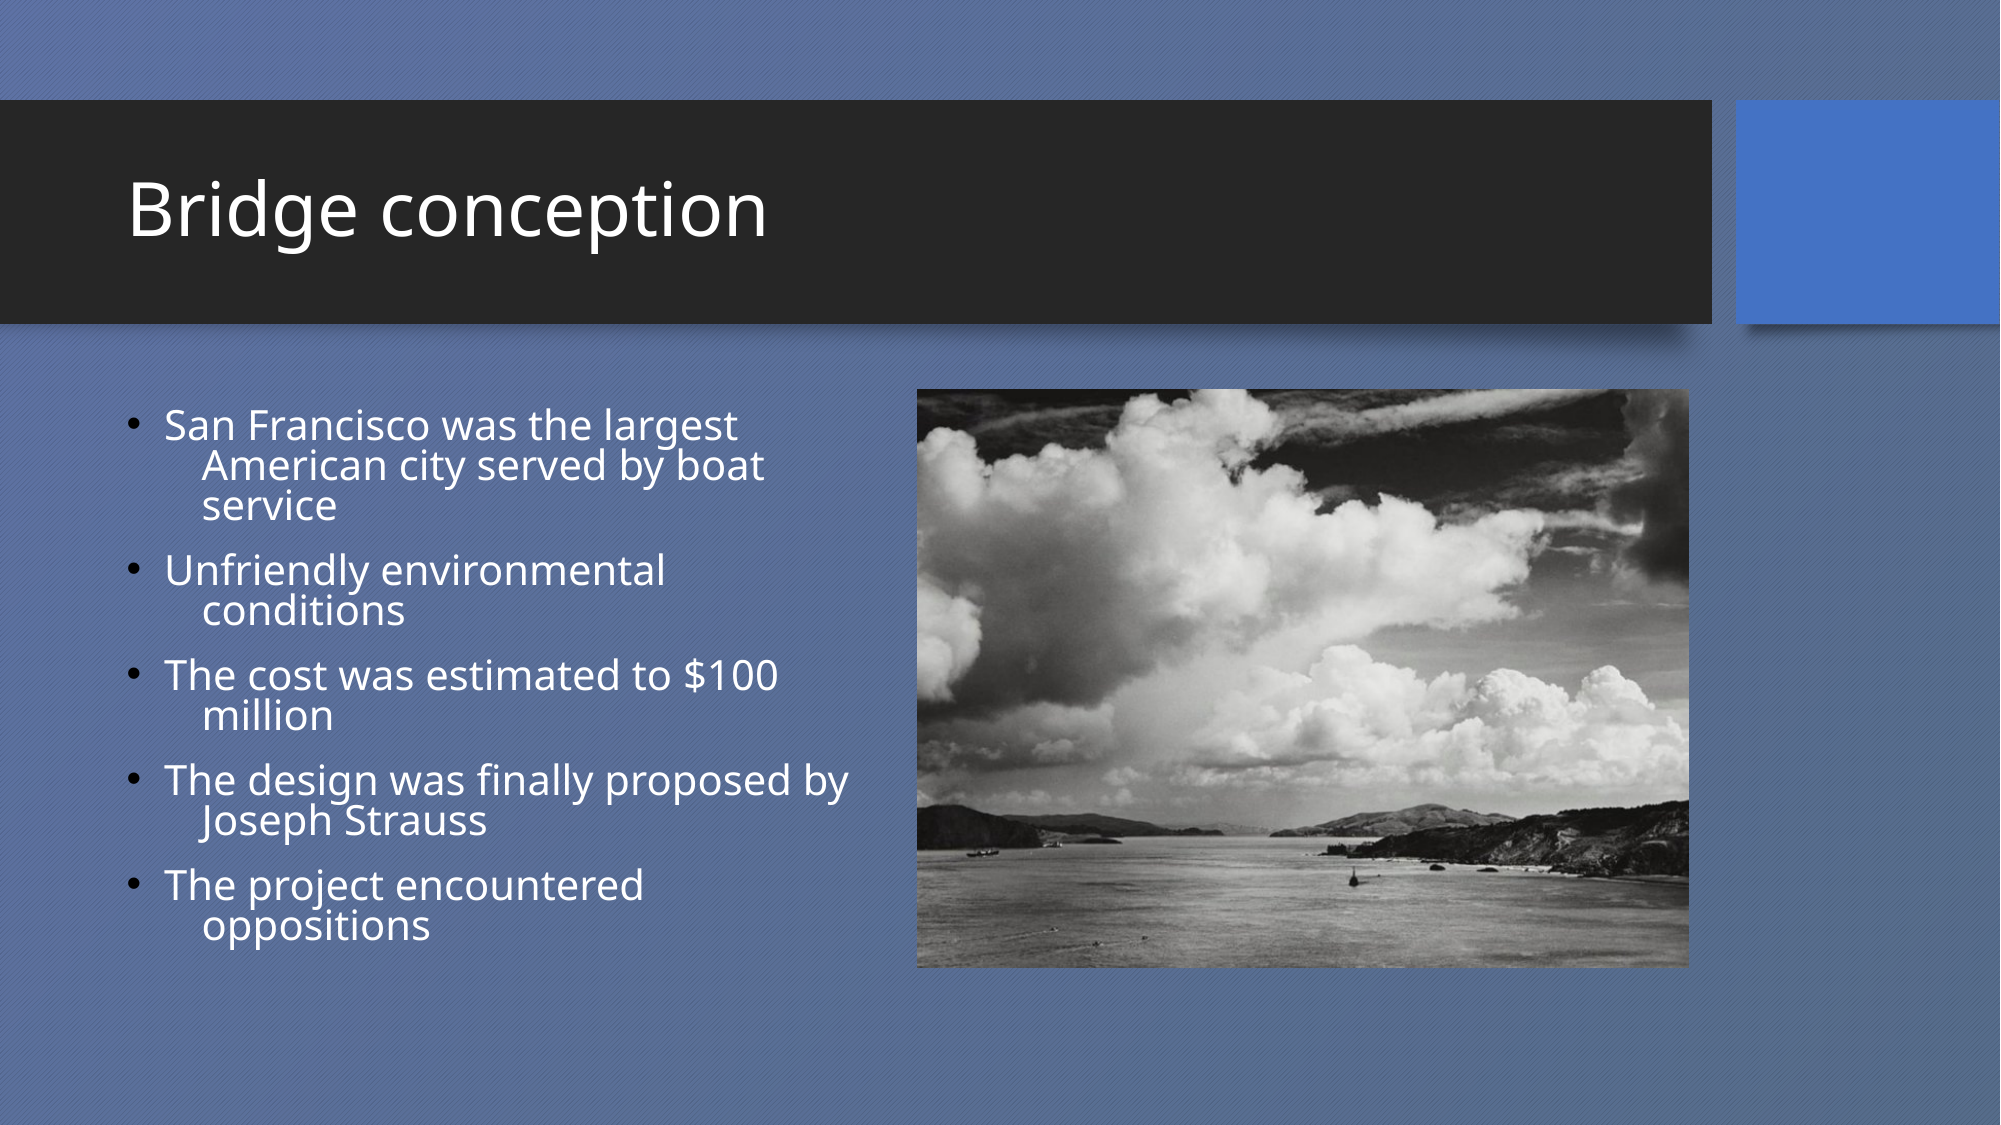

# Bridge conception
San Francisco was the largest American city served by boat service
Unfriendly environmental conditions
The cost was estimated to $100 million
The design was finally proposed by Joseph Strauss
The project encountered oppositions